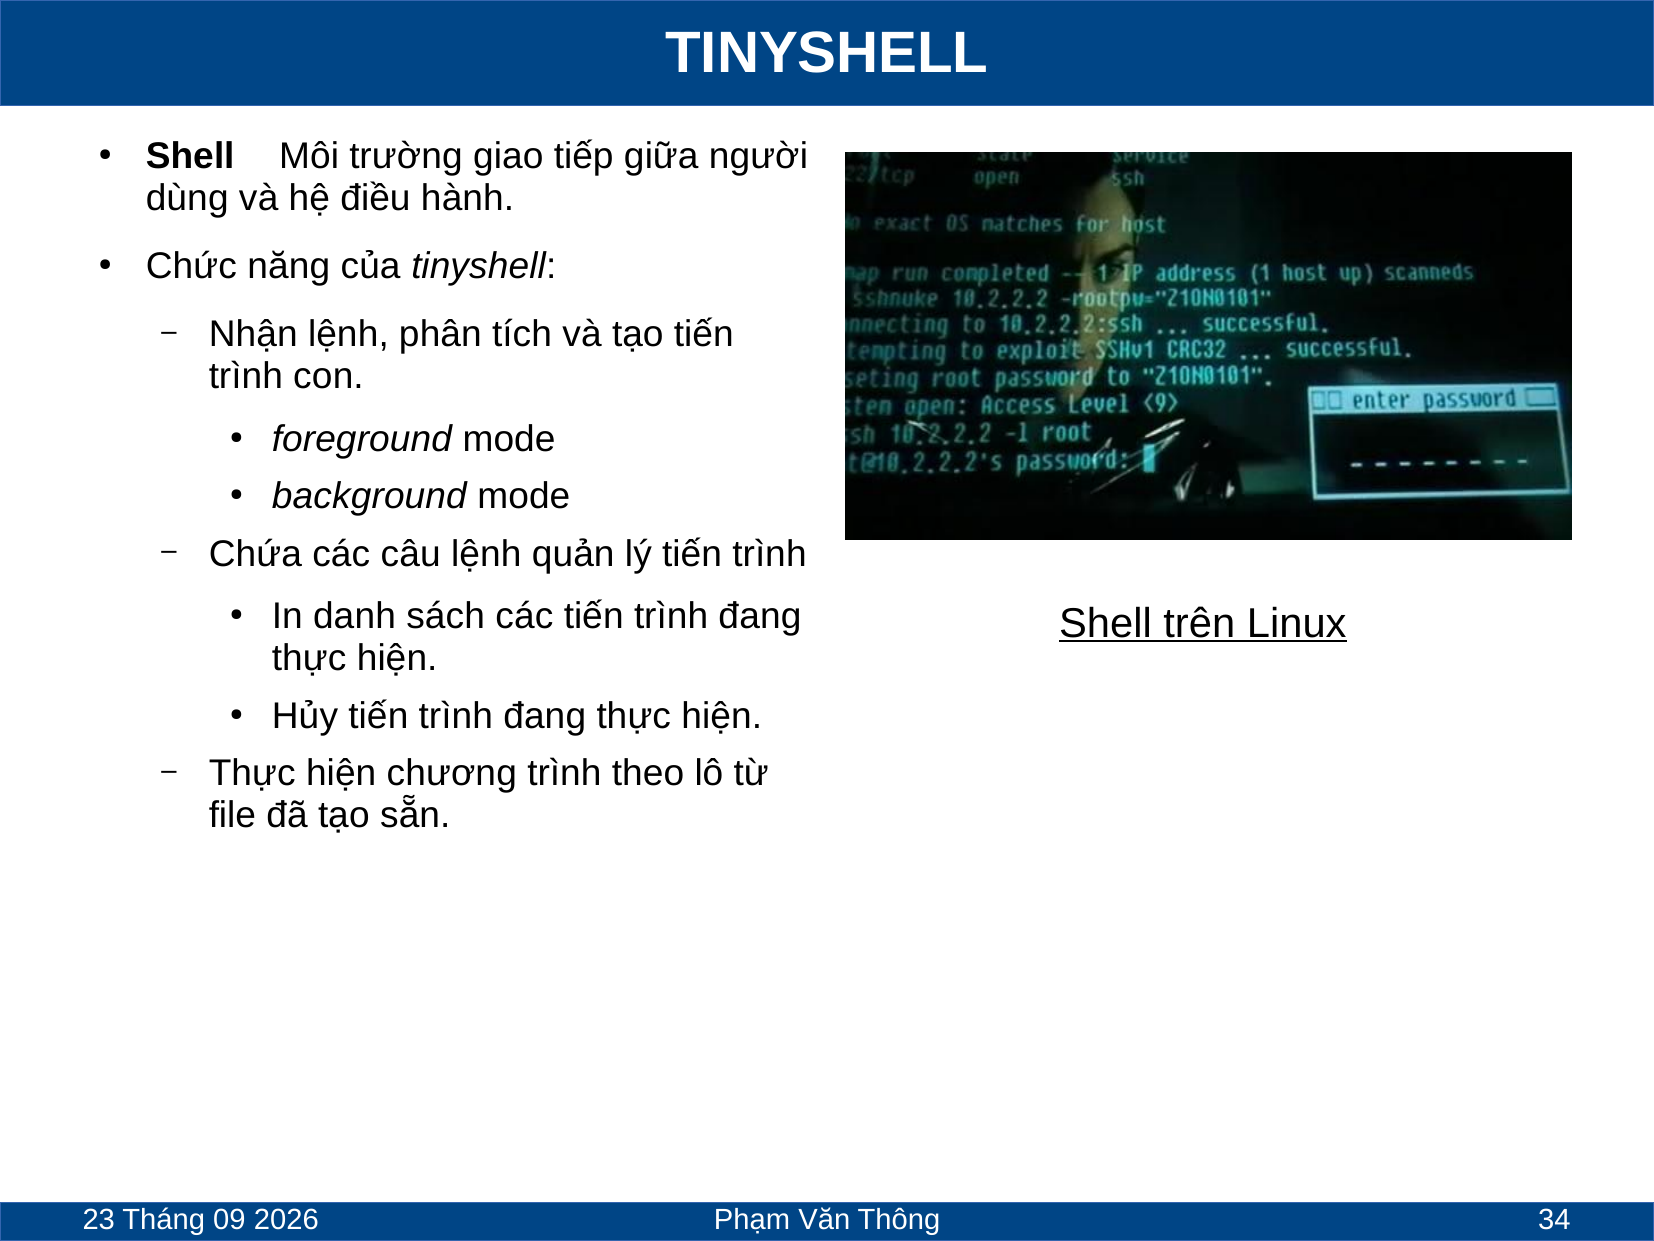

# TINYSHELL
Shell	Môi trường giao tiếp giữa người dùng và hệ điều hành.
Chức năng của tinyshell:
Nhận lệnh, phân tích và tạo tiến trình con.
foreground mode
background mode
Chứa các câu lệnh quản lý tiến trình
In danh sách các tiến trình đang thực hiện.
Hủy tiến trình đang thực hiện.
Thực hiện chương trình theo lô từ file đã tạo sẵn.
Shell trên Linux
Phạm Văn Thông
34